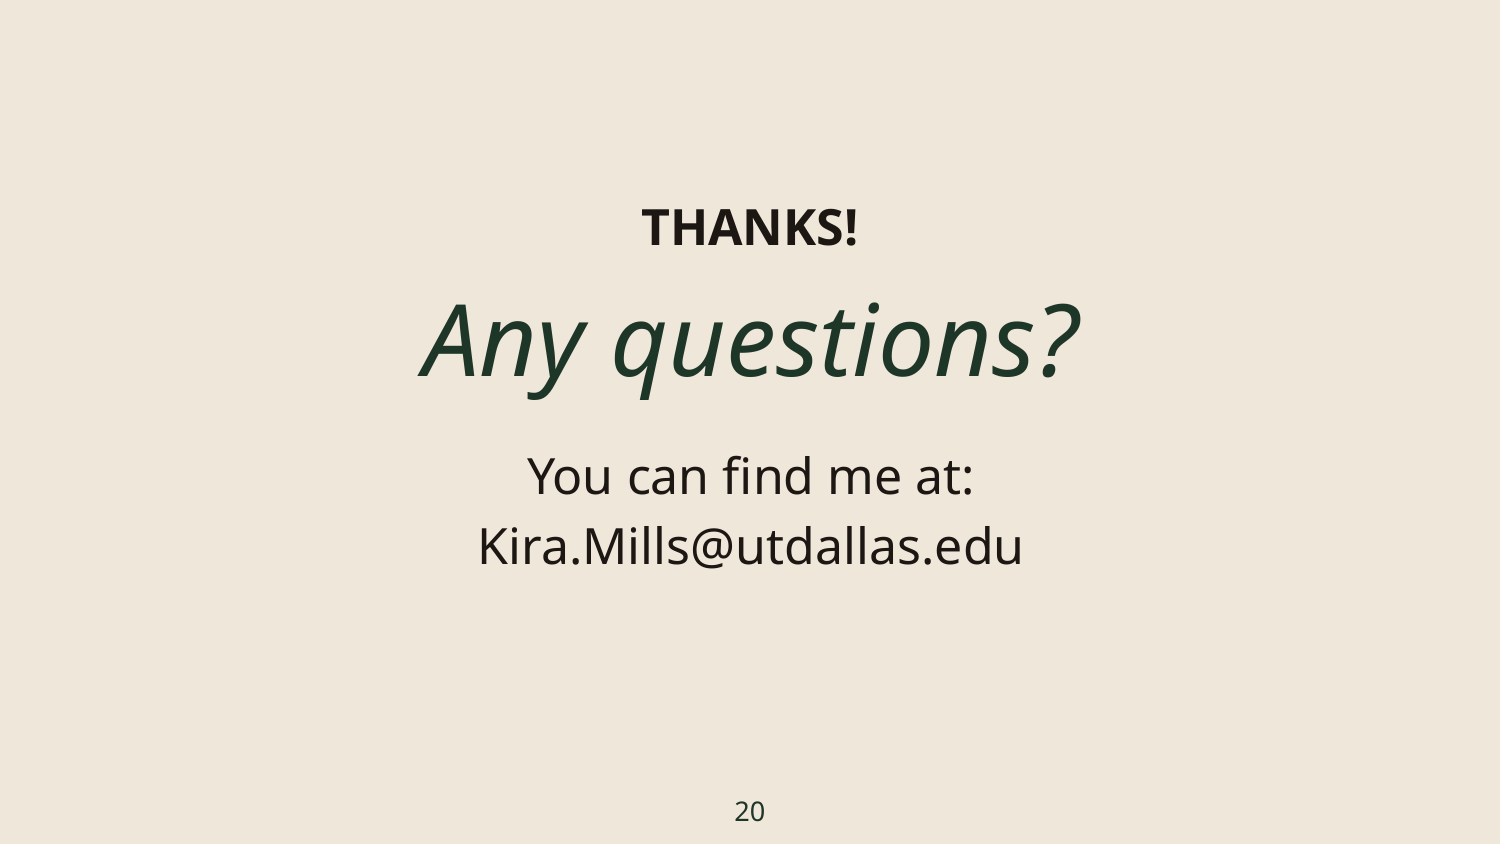

# THANKS!
Any questions?
You can find me at:
Kira.Mills@utdallas.edu